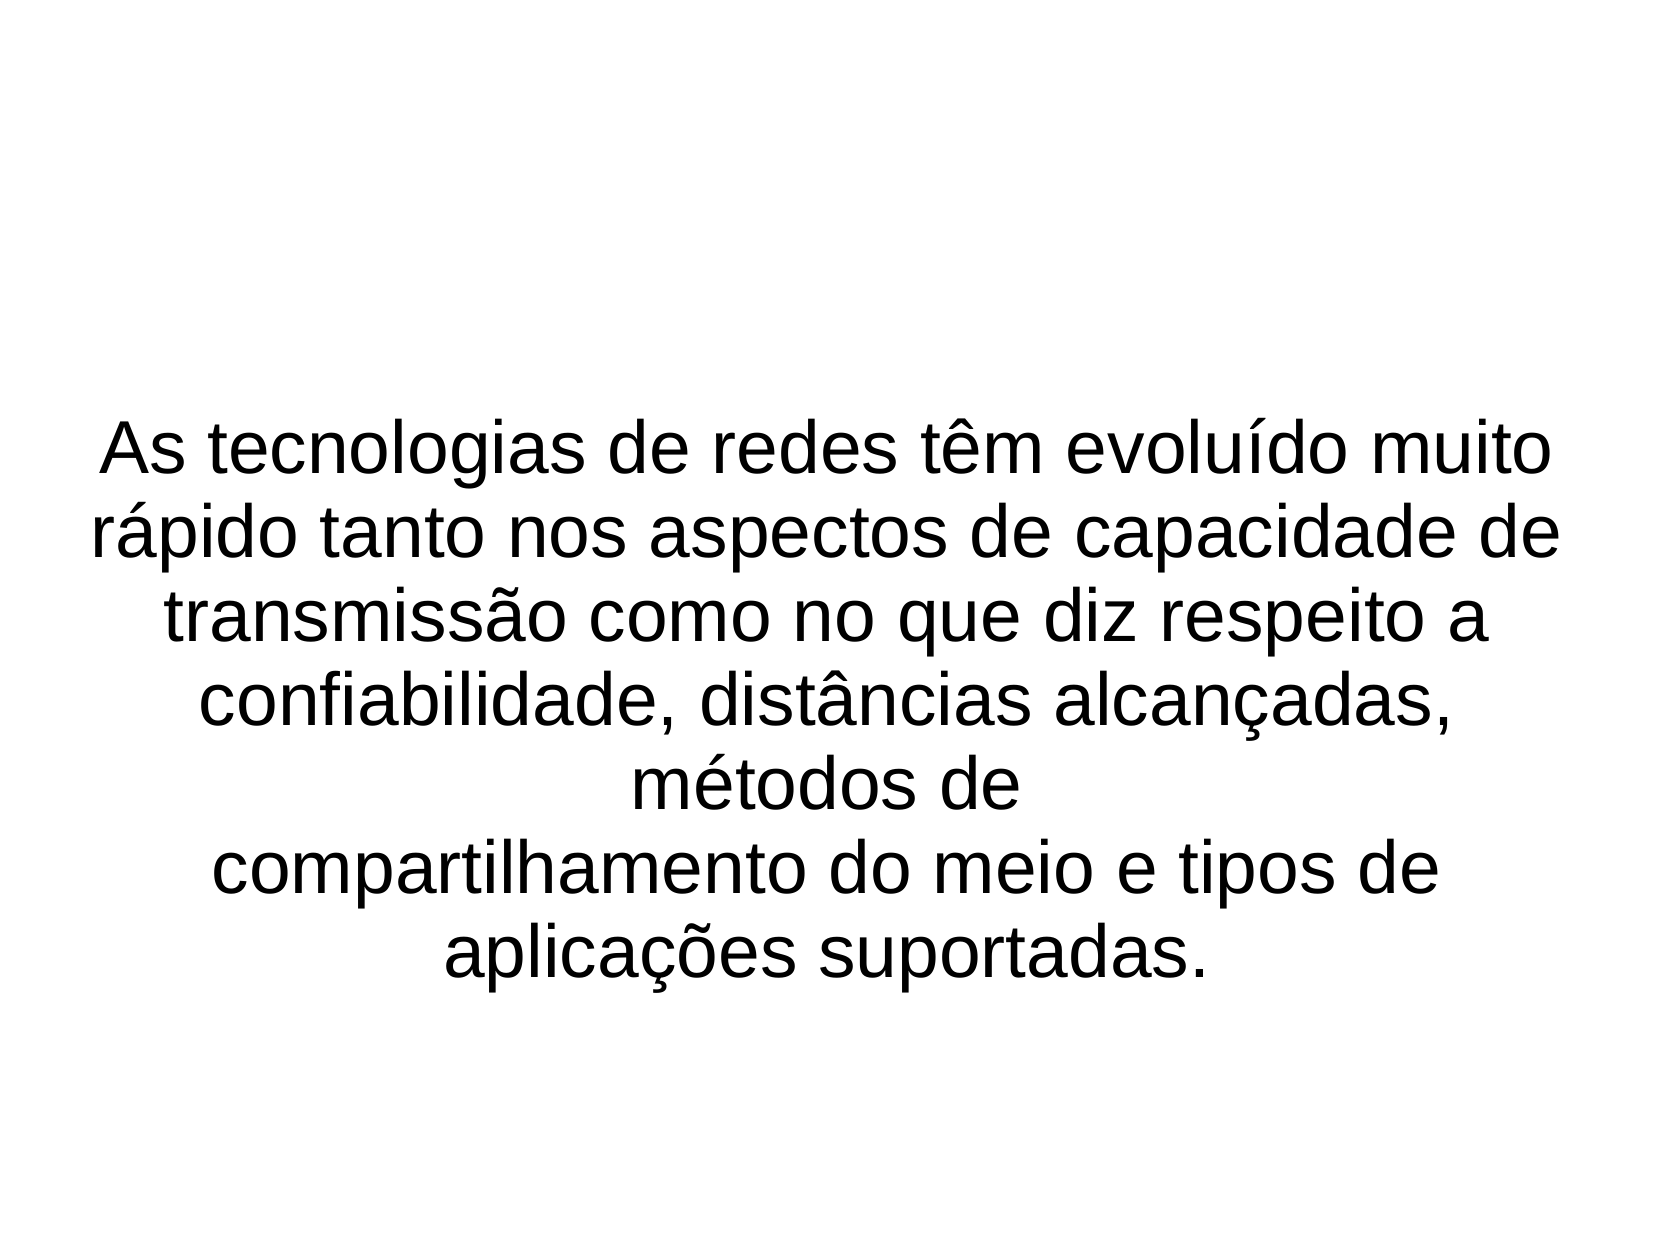

#
As tecnologias de redes têm evoluído muito rápido tanto nos aspectos de capacidade de
transmissão como no que diz respeito a confiabilidade, distâncias alcançadas, métodos de
compartilhamento do meio e tipos de aplicações suportadas.